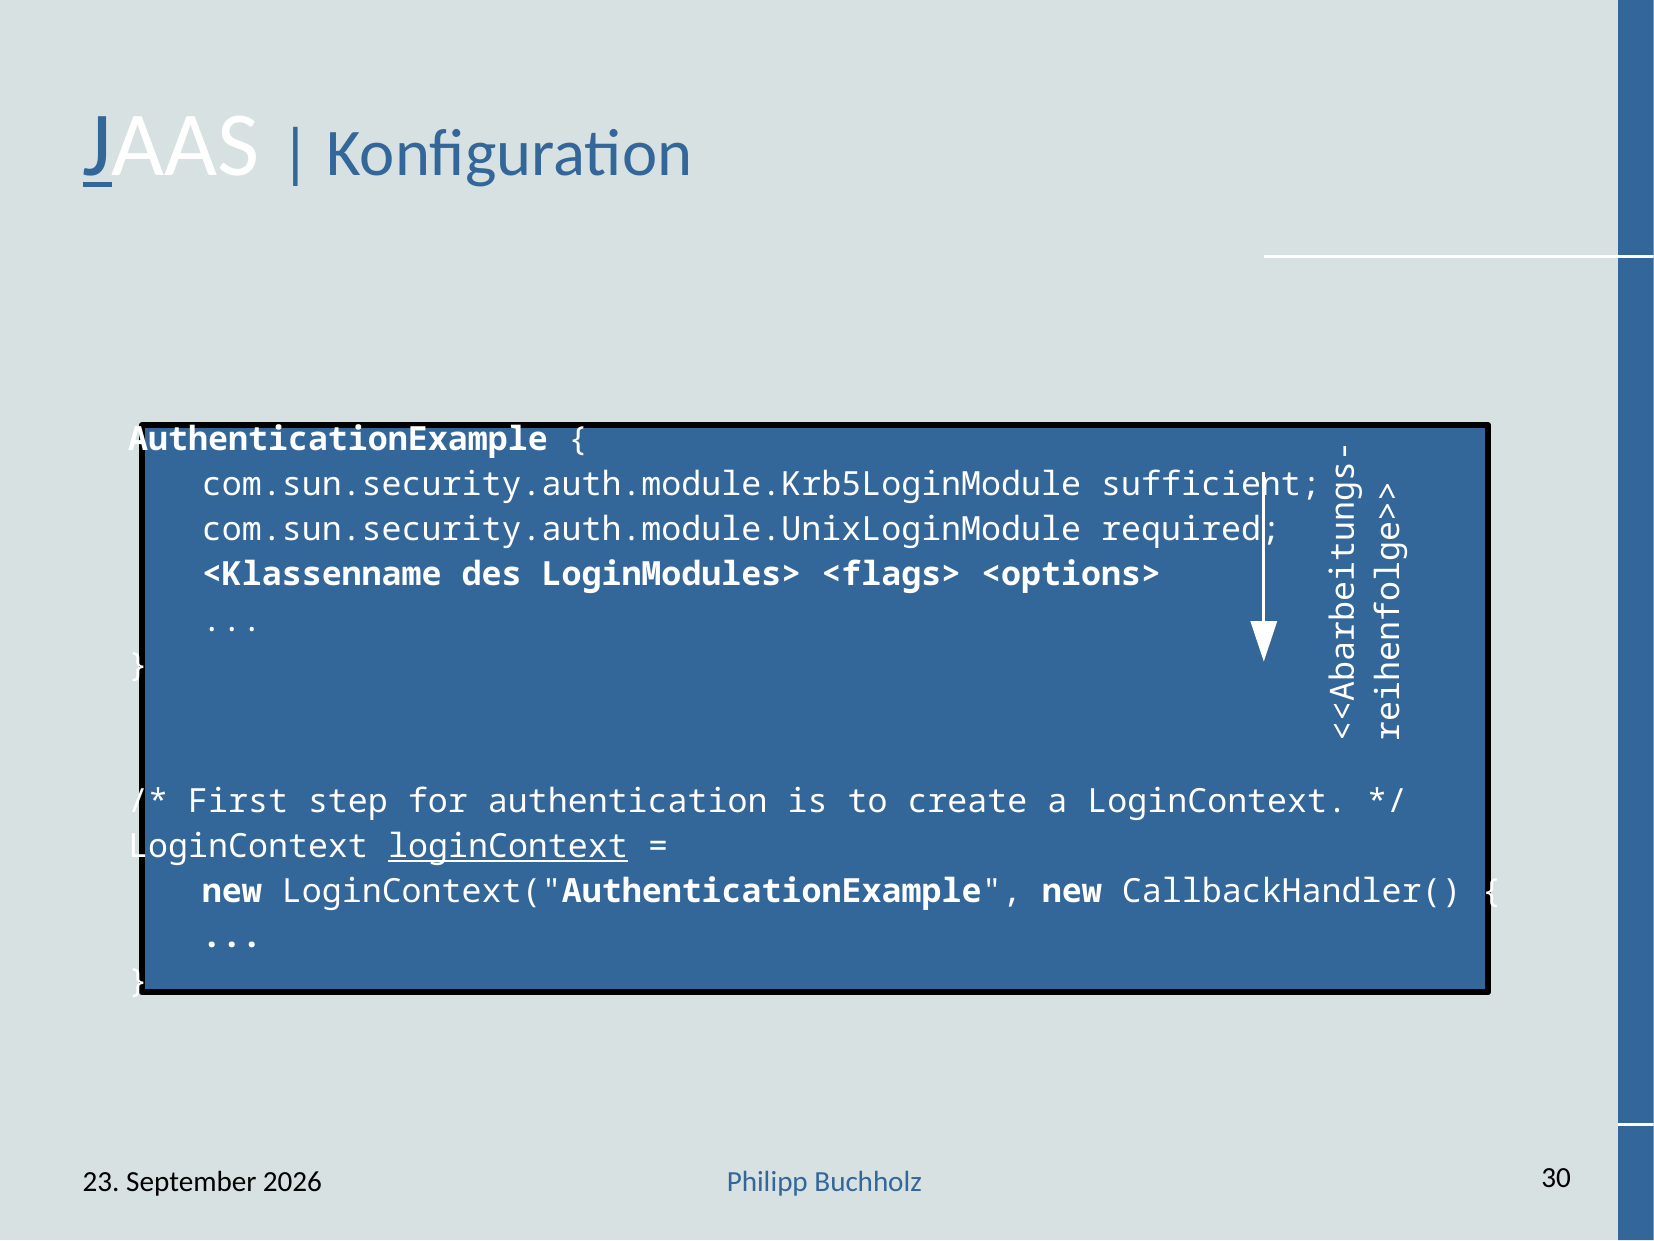

# JAAS | Konfiguration
AuthenticationExample {
	com.sun.security.auth.module.Krb5LoginModule sufficient;
	com.sun.security.auth.module.UnixLoginModule required;
	<Klassenname des LoginModules> <flags> <options>
	...
}
/* First step for authentication is to create a LoginContext. */
LoginContext loginContext =
	new LoginContext("AuthenticationExample", new CallbackHandler() {
	...
}
<<Abarbeitungs-
reihenfolge>>
30